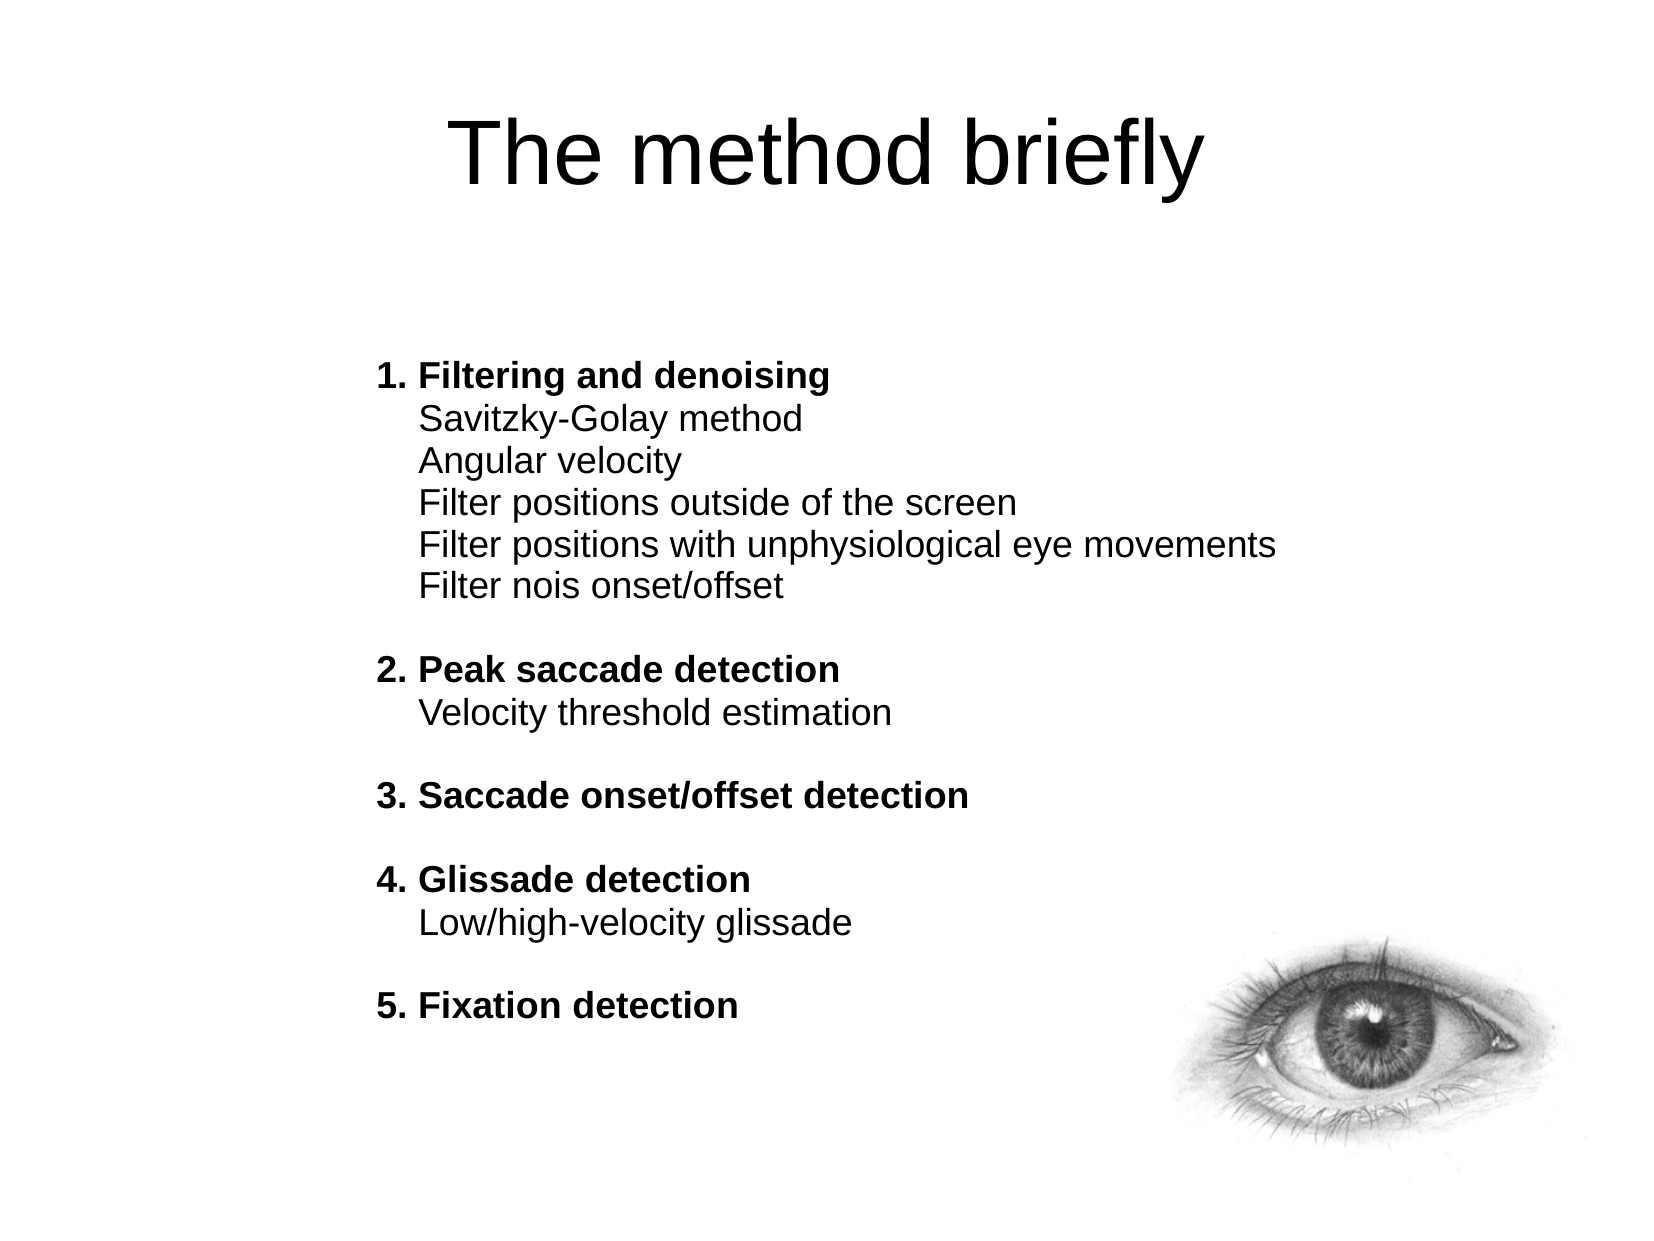

# The method briefly
1. Filtering and denoising
 Savitzky-Golay method
 Angular velocity
 Filter positions outside of the screen
 Filter positions with unphysiological eye movements
 Filter nois onset/offset
2. Peak saccade detection
 Velocity threshold estimation
3. Saccade onset/offset detection
4. Glissade detection
 Low/high-velocity glissade
5. Fixation detection